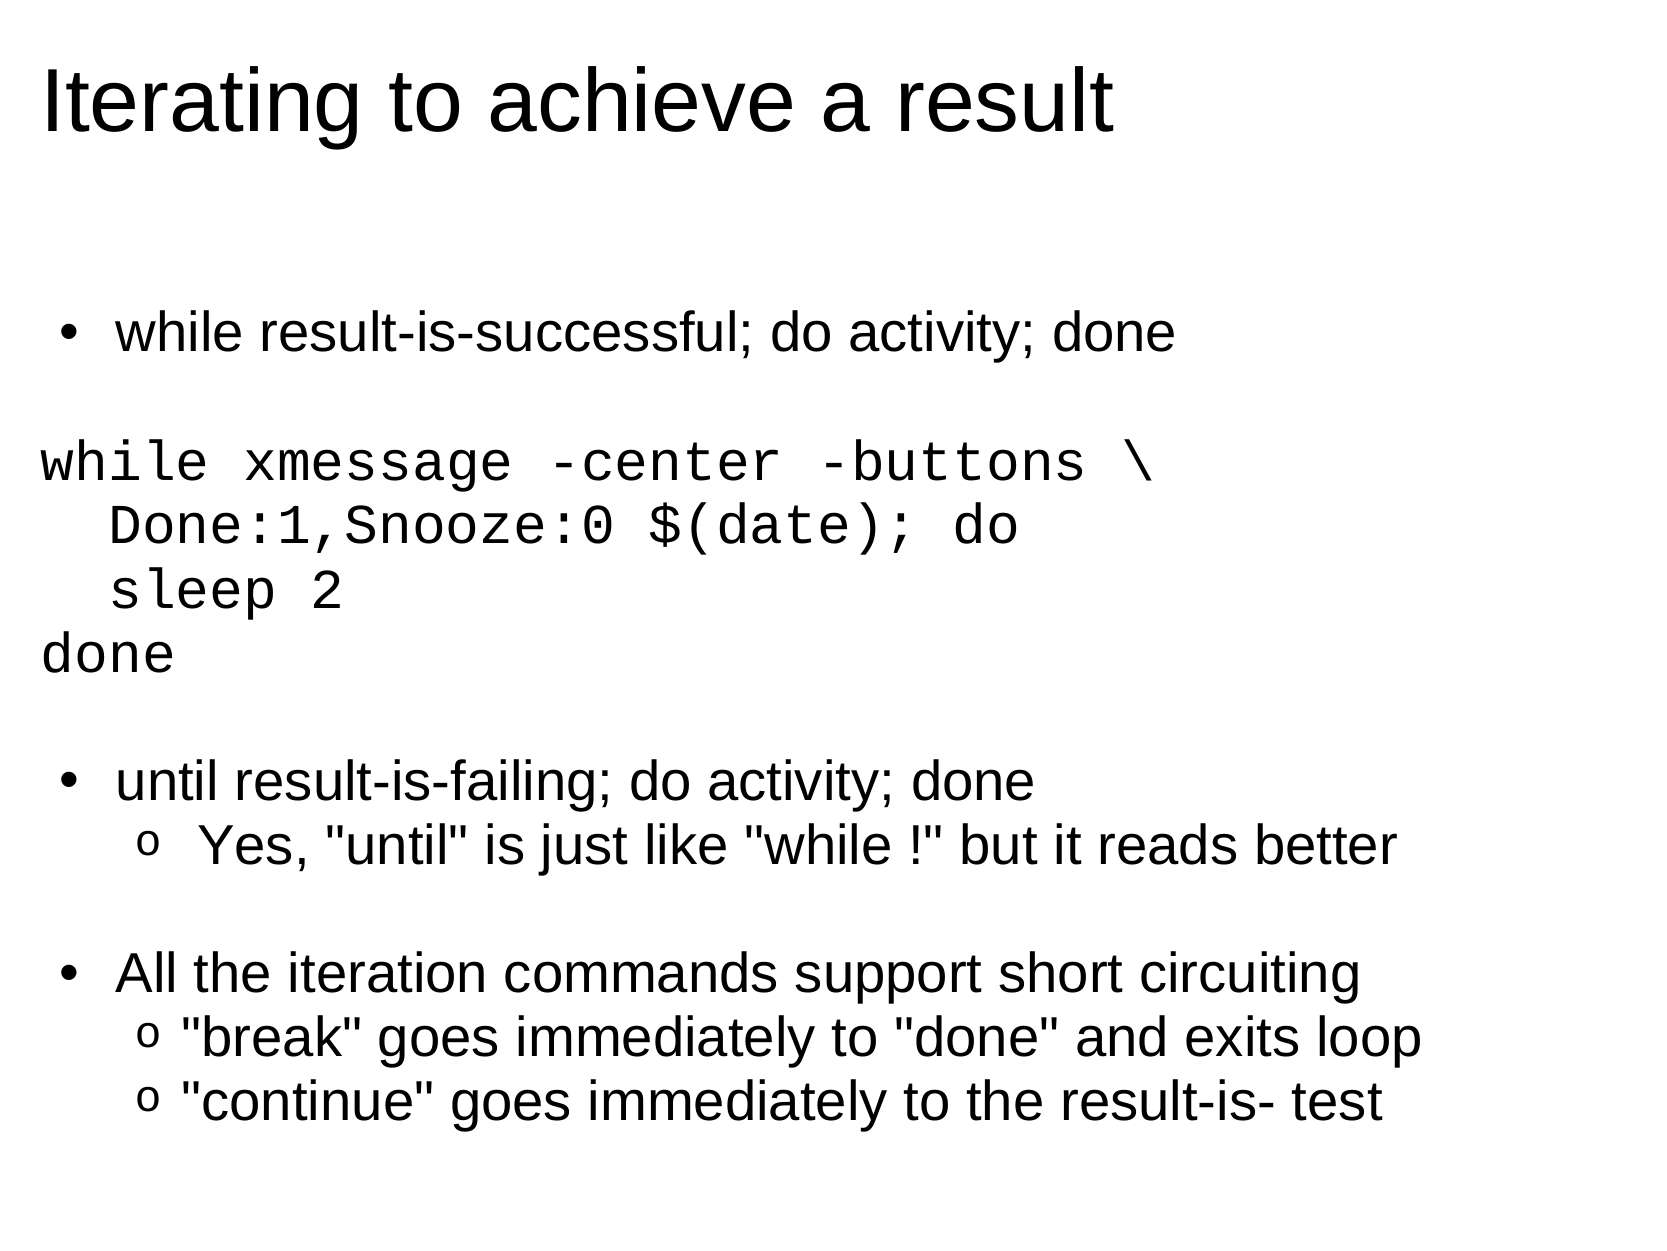

# Iterating to achieve a result
while result-is-successful; do activity; done
while xmessage -center -buttons \
  Done:1,Snooze:0 $(date); do
  sleep 2
done
until result-is-failing; do activity; done
 Yes, "until" is just like "while !" but it reads better
All the iteration commands support short circuiting
"break" goes immediately to "done" and exits loop
"continue" goes immediately to the result-is- test